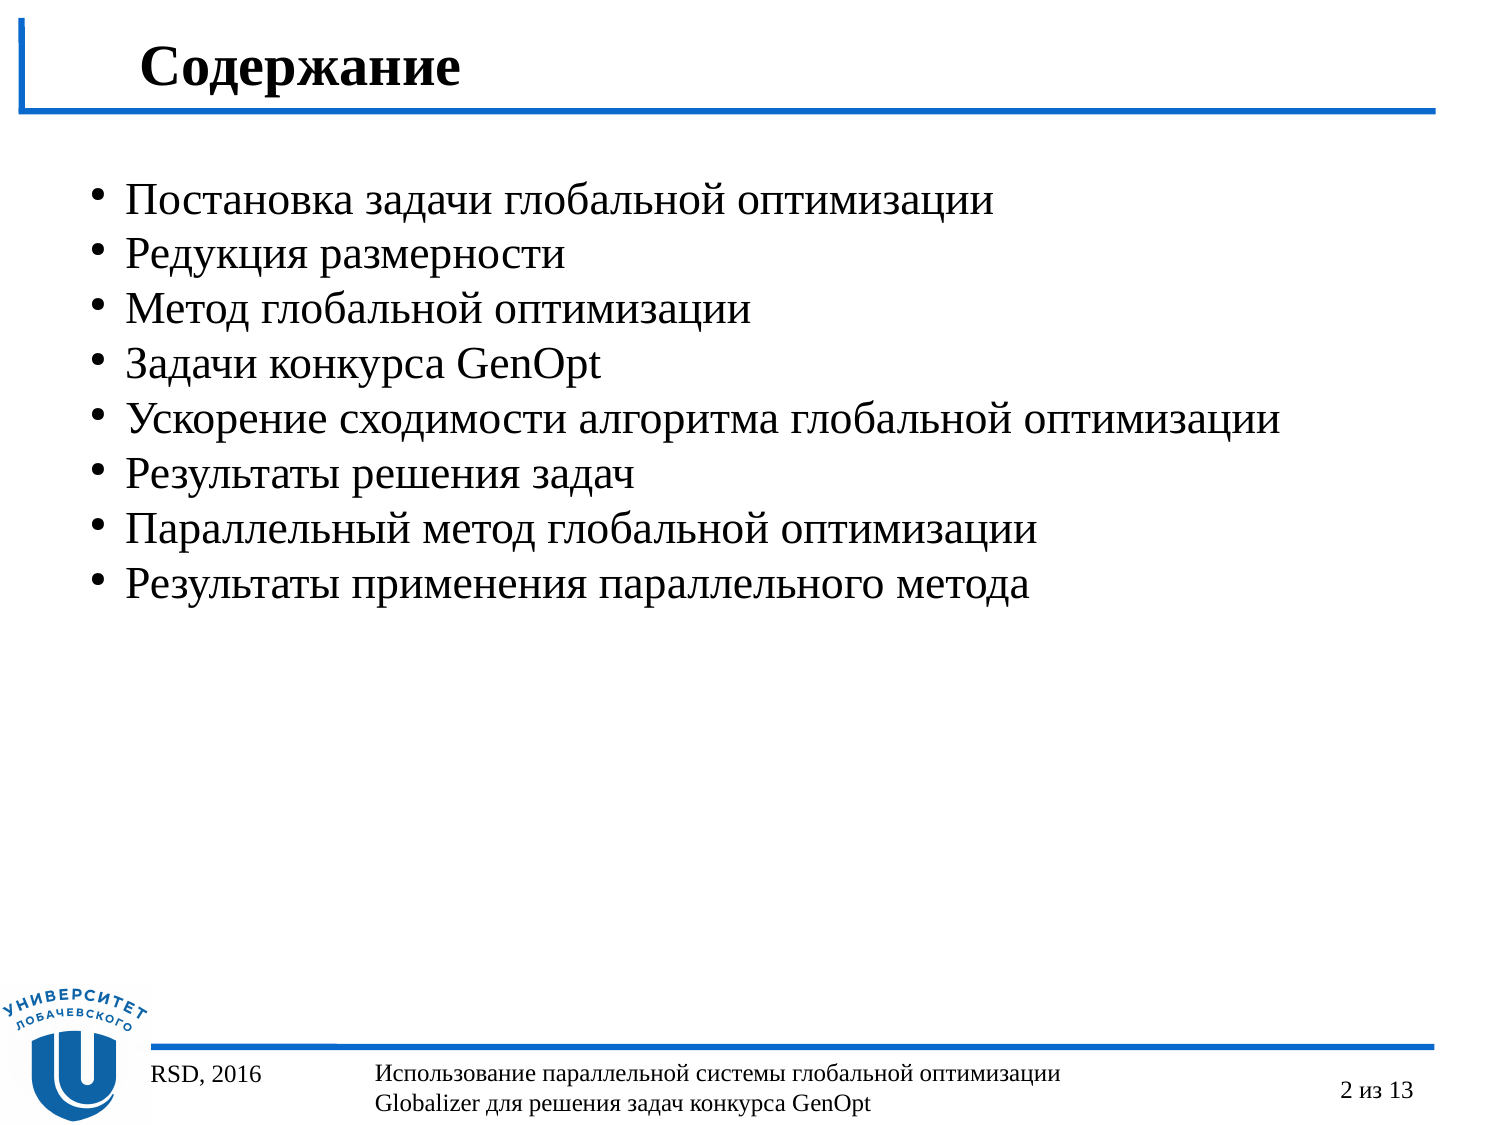

Содержание
Постановка задачи глобальной оптимизации
Редукция размерности
Метод глобальной оптимизации
Задачи конкурса GenOpt
Ускорение сходимости алгоритма глобальной оптимизации
Результаты решения задач
Параллельный метод глобальной оптимизации
Результаты применения параллельного метода